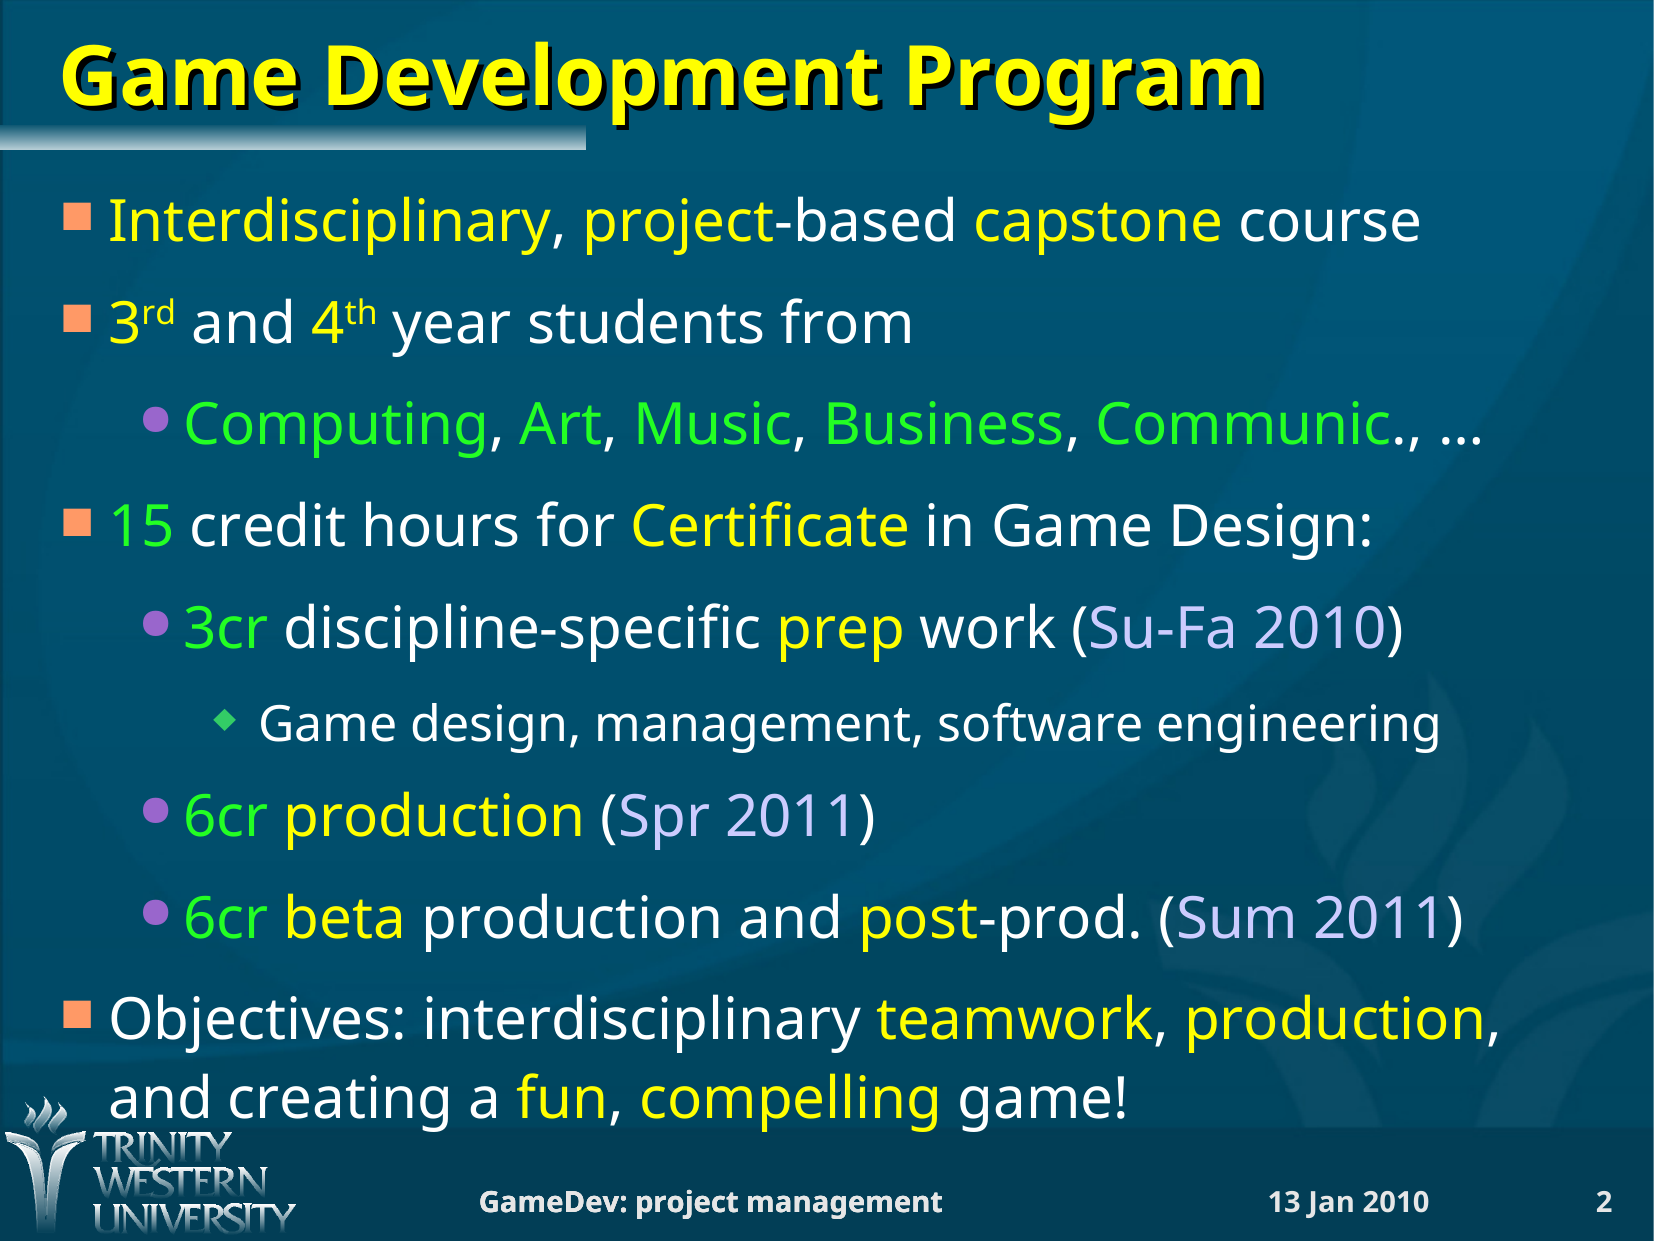

# Game Development Program
Interdisciplinary, project-based capstone course
3rd and 4th year students from
Computing, Art, Music, Business, Communic., …
15 credit hours for Certificate in Game Design:
3cr discipline-specific prep work (Su-Fa 2010)
Game design, management, software engineering
6cr production (Spr 2011)
6cr beta production and post-prod. (Sum 2011)
Objectives: interdisciplinary teamwork, production, and creating a fun, compelling game!
GameDev: project management
13 Jan 2010
2